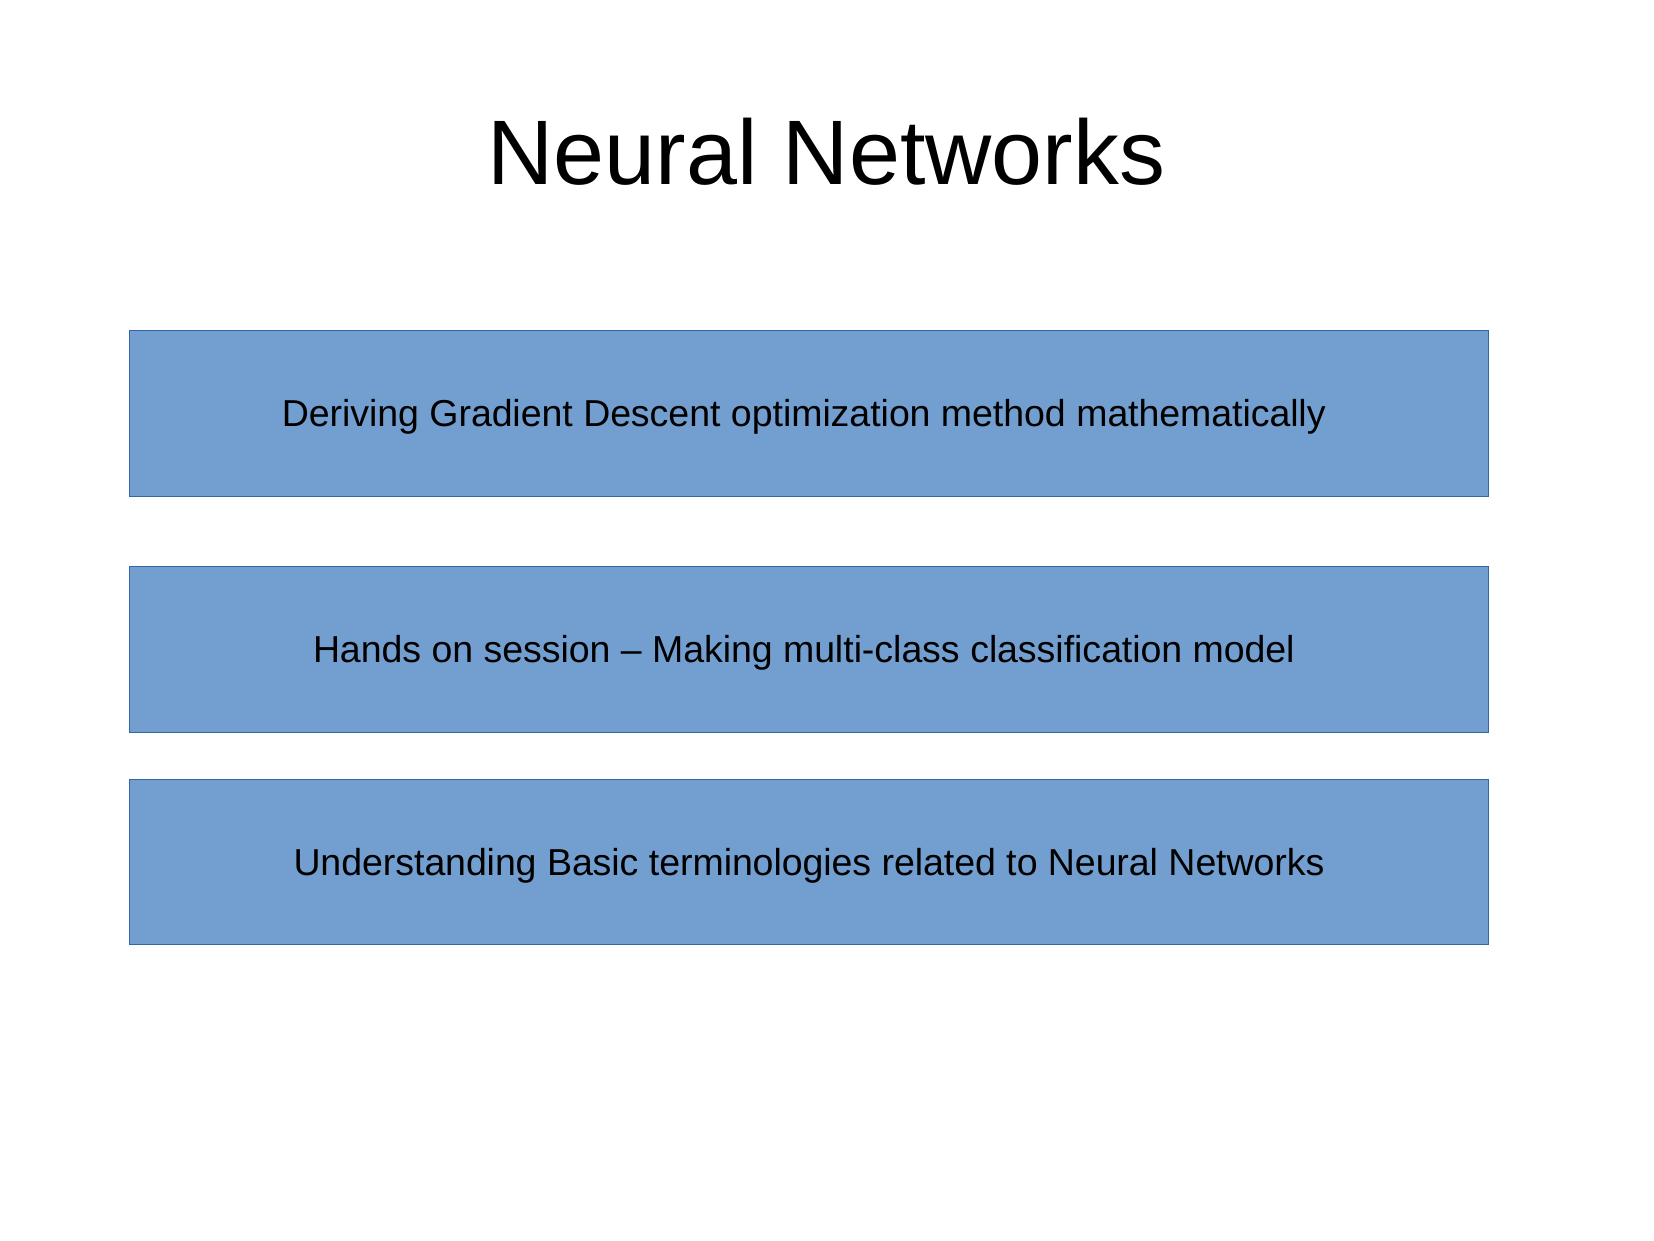

# Neural Networks
Deriving Gradient Descent optimization method mathematically
Hands on session – Making multi-class classification model
Understanding Basic terminologies related to Neural Networks